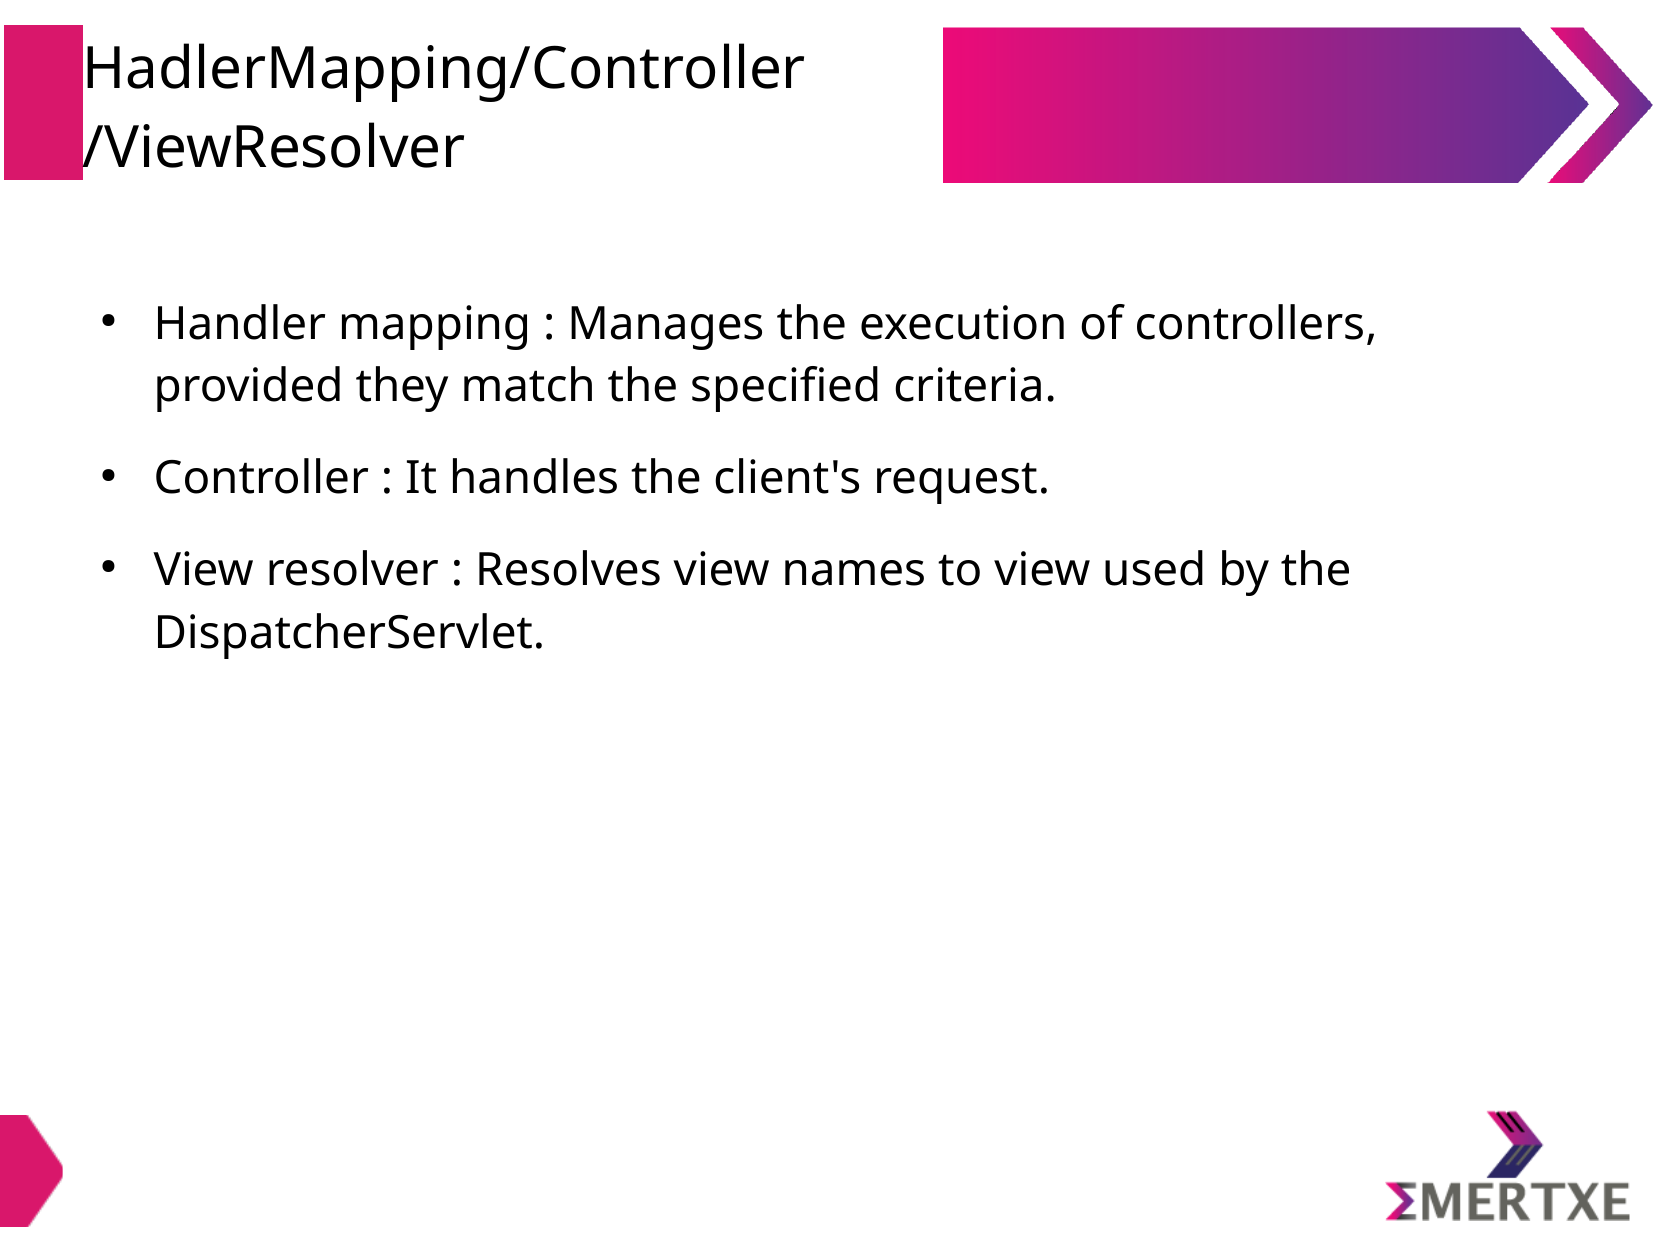

# HadlerMapping/Controller /ViewResolver
Handler mapping : Manages the execution of controllers, provided they match the specified criteria.
Controller : It handles the client's request.
View resolver : Resolves view names to view used by the DispatcherServlet.